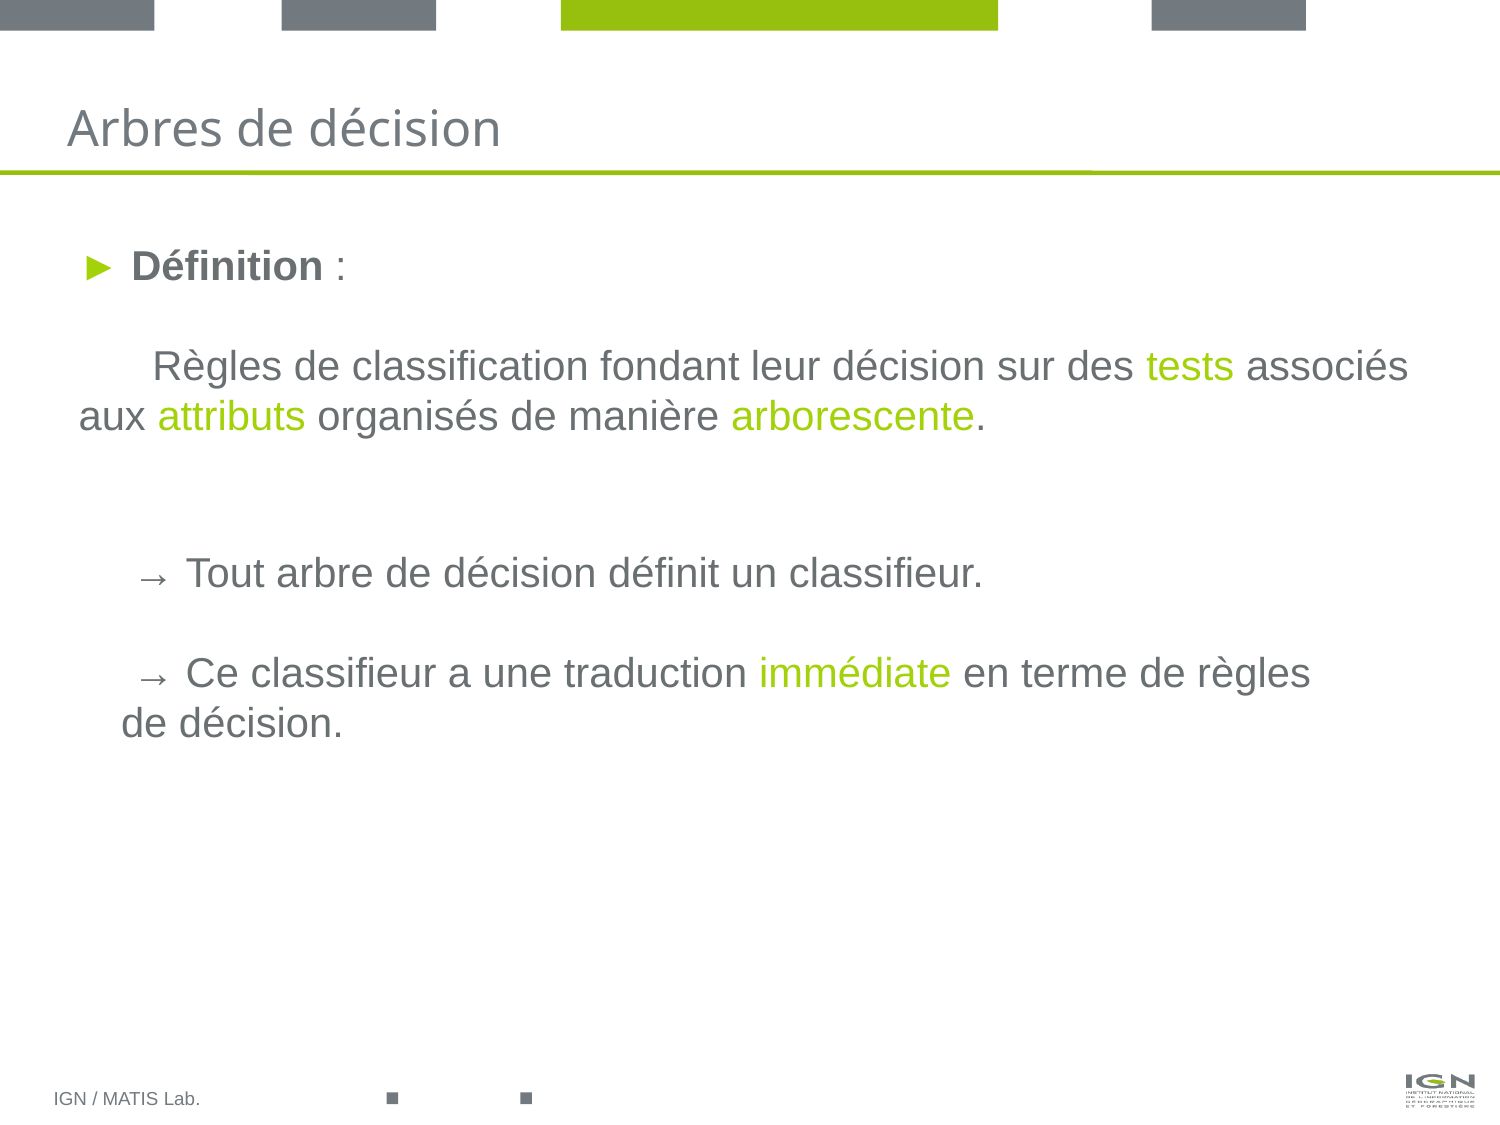

Arbres de décision
► Définition :
	Règles de classification fondant leur décision sur des tests associés aux attributs organisés de manière arborescente.
 → Tout arbre de décision définit un classifieur.
 → Ce classifieur a une traduction immédiate en terme de règles
de décision.
IGN / MATIS Lab.